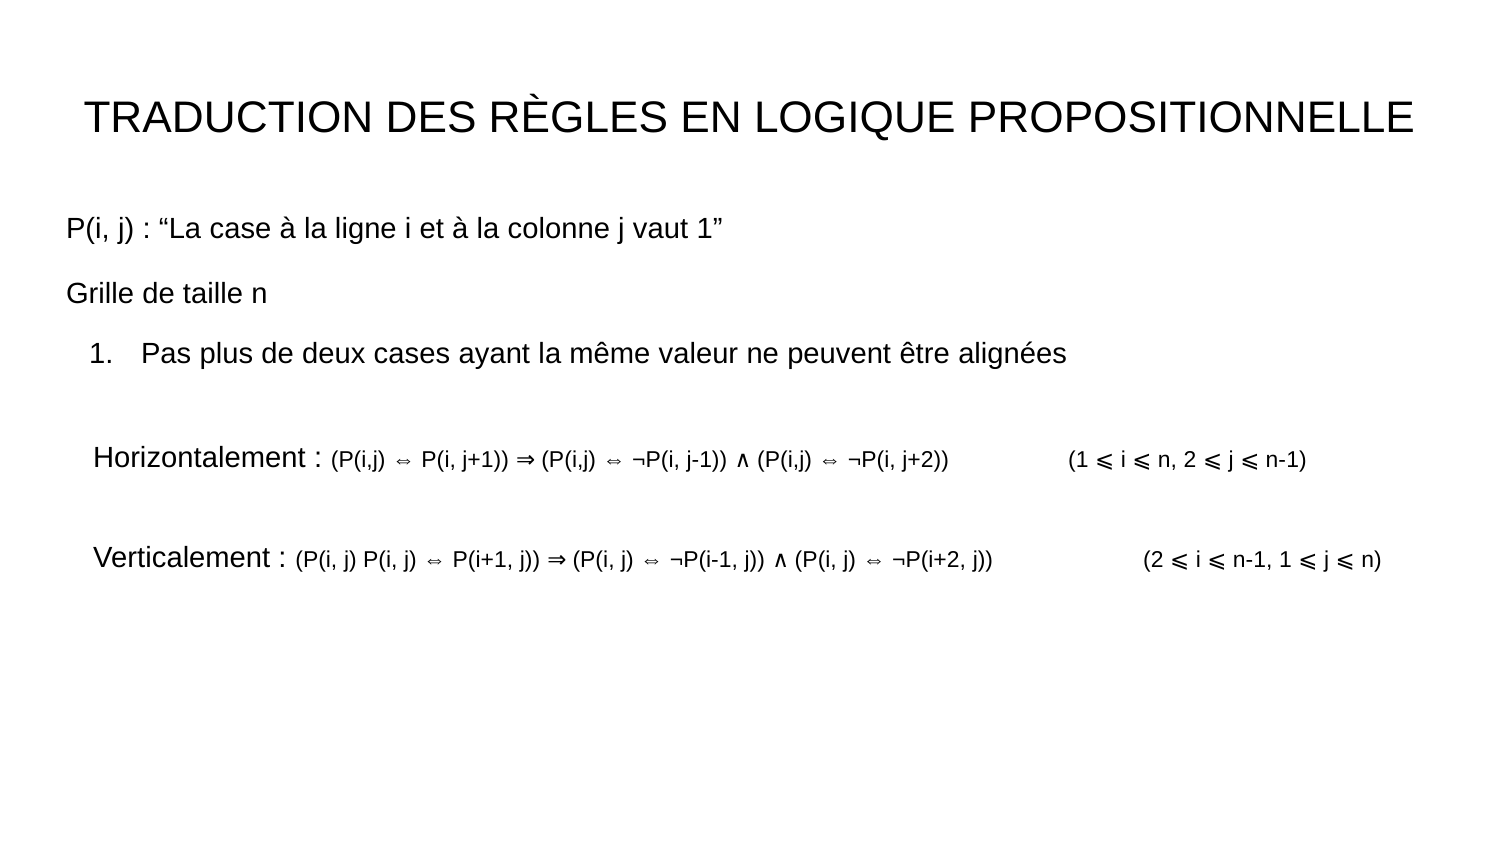

# TRADUCTION DES RÈGLES EN LOGIQUE PROPOSITIONNELLE
P(i, j) : “La case à la ligne i et à la colonne j vaut 1”
Grille de taille n
Pas plus de deux cases ayant la même valeur ne peuvent être alignées
Horizontalement : (P(i,j) ⇔ P(i, j+1)) ⇒ (P(i,j) ⇔ ¬P(i, j-1)) ∧ (P(i,j) ⇔ ¬P(i, j+2))		(1 ⩽ i ⩽ n, 2 ⩽ j ⩽ n-1)
Verticalement : (P(i, j) P(i, j) ⇔ P(i+1, j)) ⇒ (P(i, j) ⇔ ¬P(i-1, j)) ∧ (P(i, j) ⇔ ¬P(i+2, j))		(2 ⩽ i ⩽ n-1, 1 ⩽ j ⩽ n)